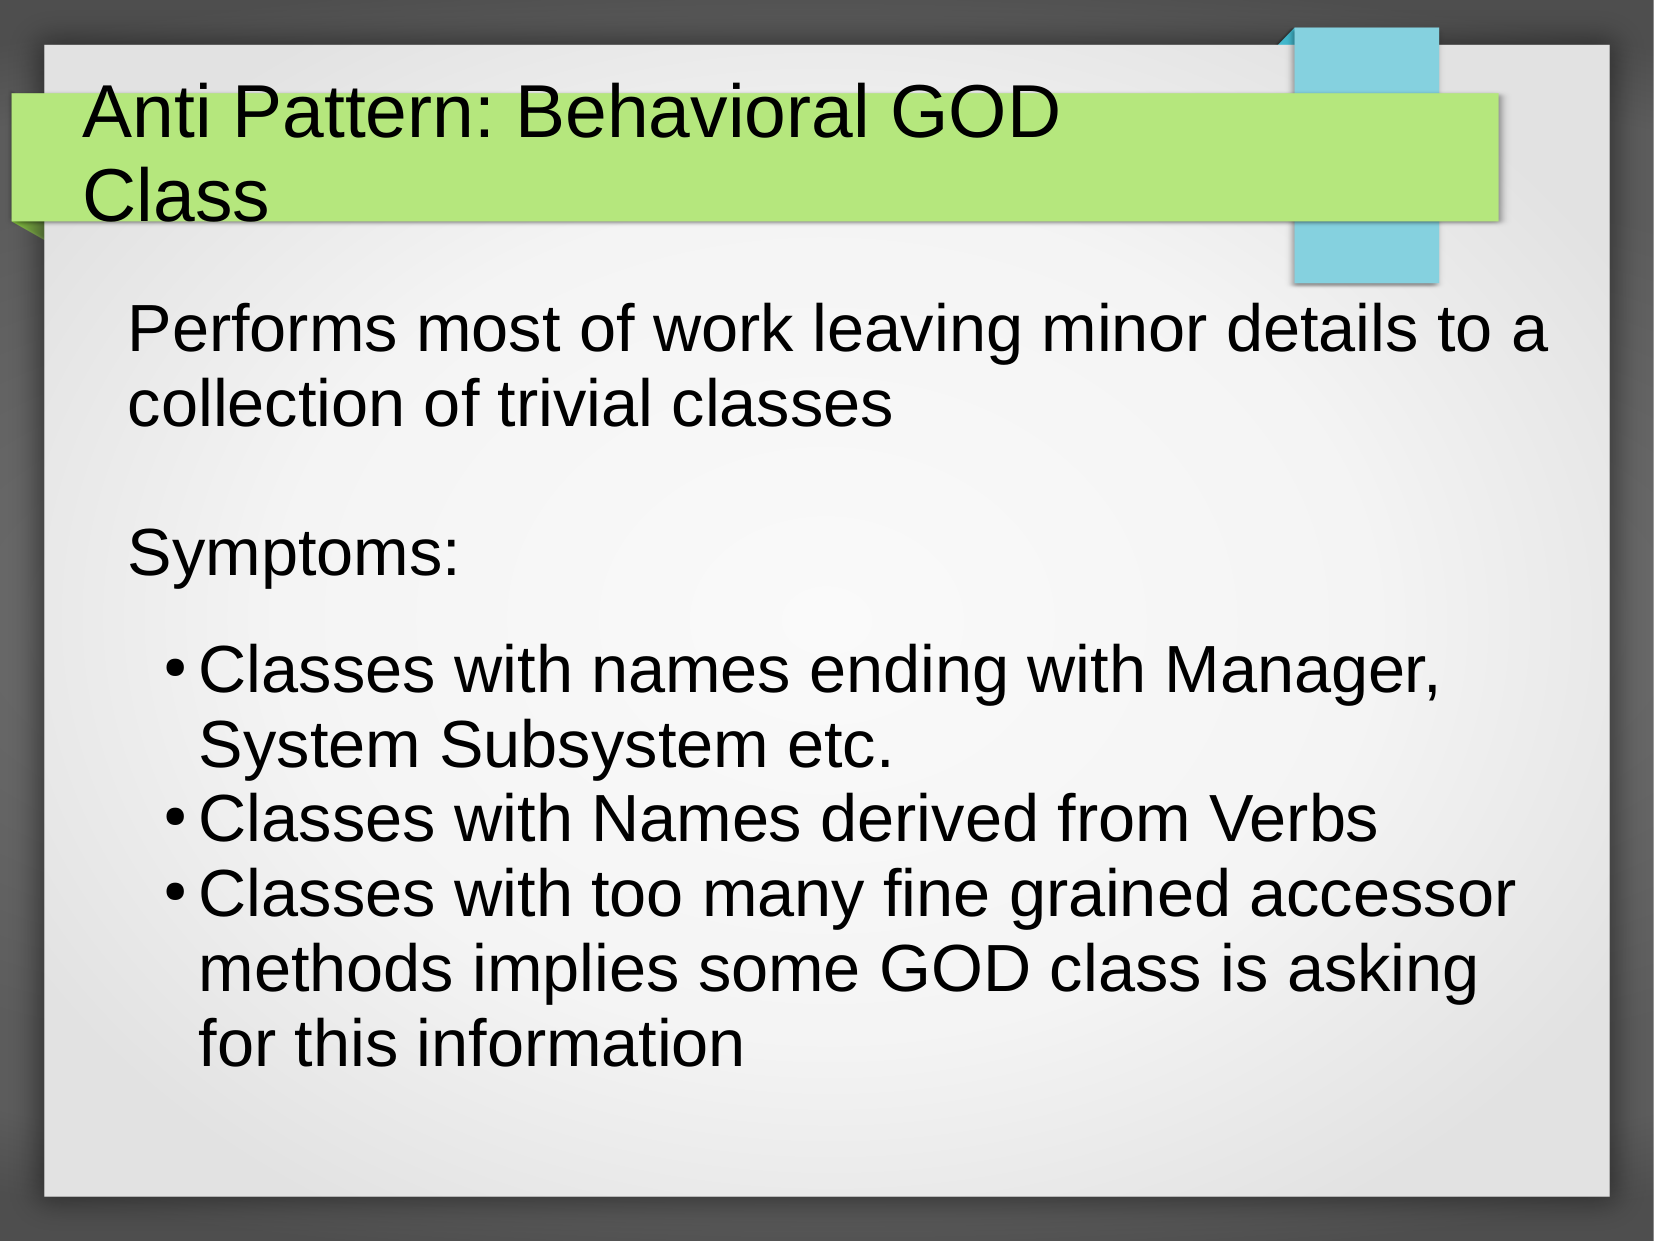

# Anti Pattern: Behavioral GOD Class
Performs most of work leaving minor details to a collection of trivial classes
Symptoms:
Classes with names ending with Manager, System Subsystem etc.
Classes with Names derived from Verbs
Classes with too many fine grained accessor methods implies some GOD class is asking for this information